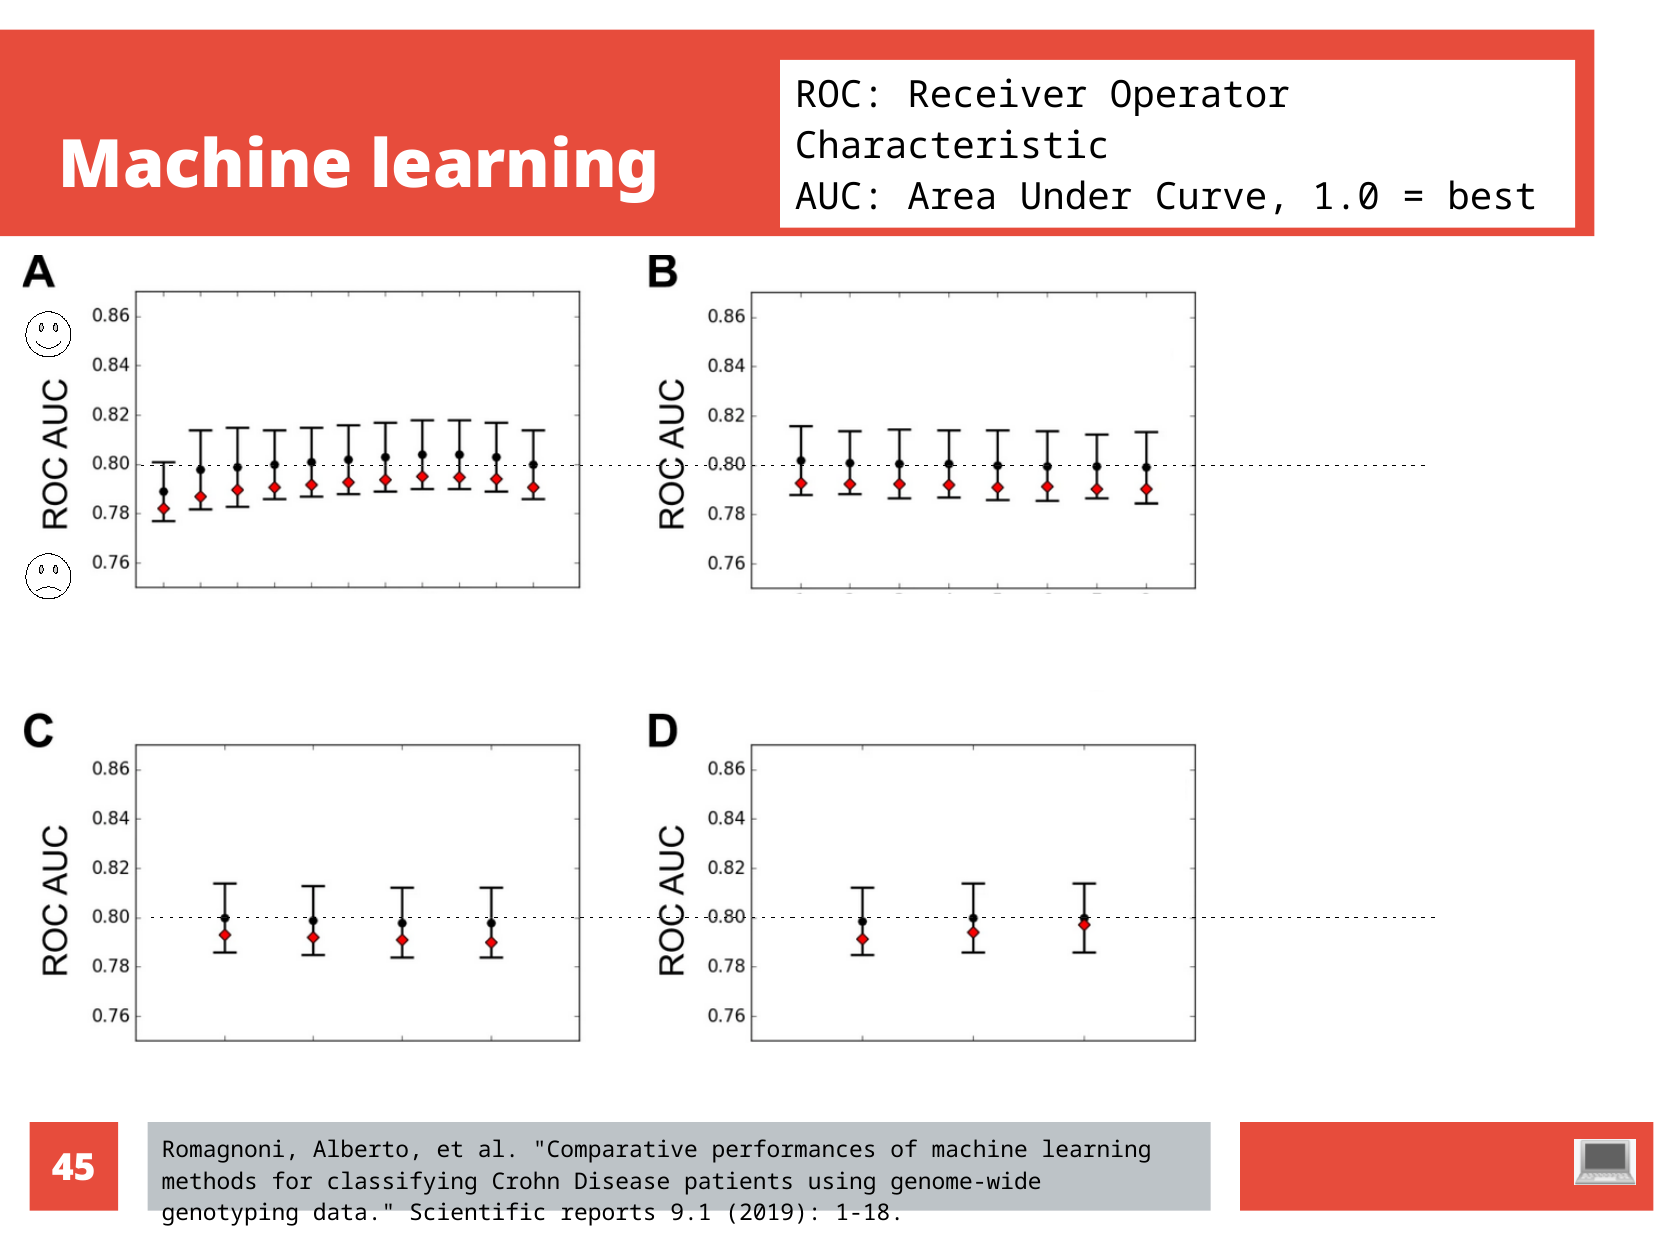

# Machine learning
ROC: Receiver Operator Characteristic
AUC: Area Under Curve, 1.0 = best
45
Romagnoni, Alberto, et al. "Comparative performances of machine learning
methods for classifying Crohn Disease patients using genome-wide
genotyping data." Scientific reports 9.1 (2019): 1-18.